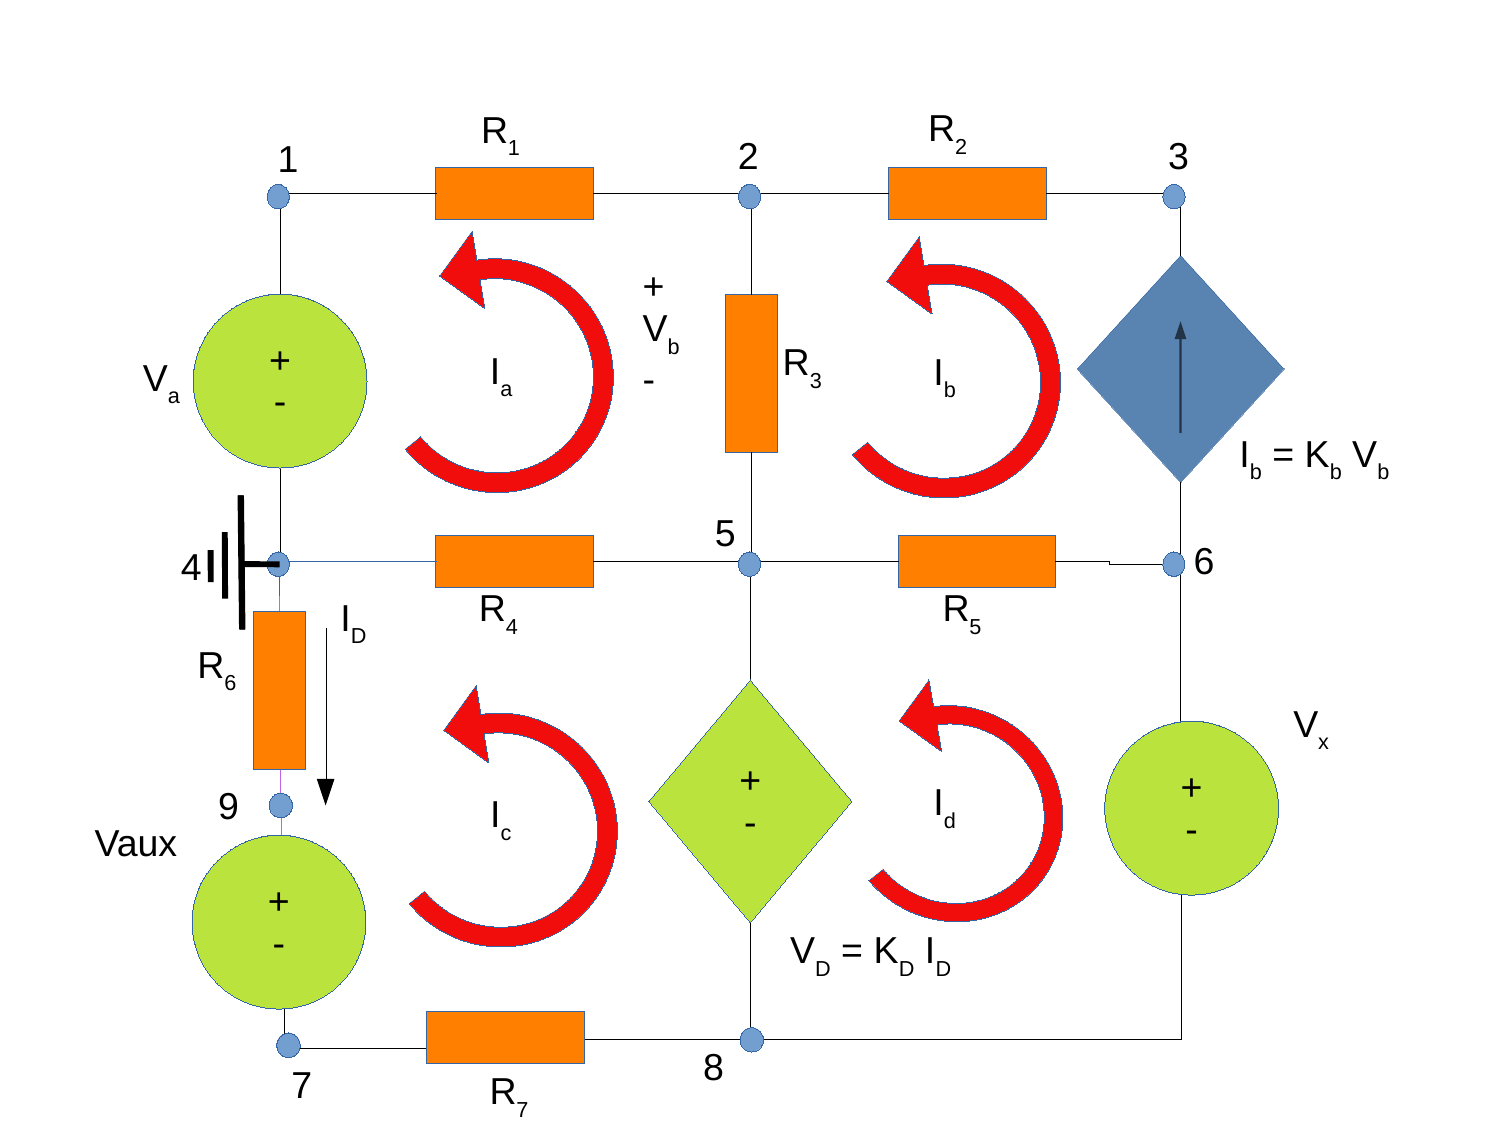

R2
R1
2
3
1
+
Vb
-
+
-
R3
Ia
Ib
Va
Ib = Kb Vb
5
6
4
R4
R5
ID
R6
+
-
Vx
+
-
Id
9
Ic
Vaux
+
-
VD = KD ID
8
bla
1
7
R7